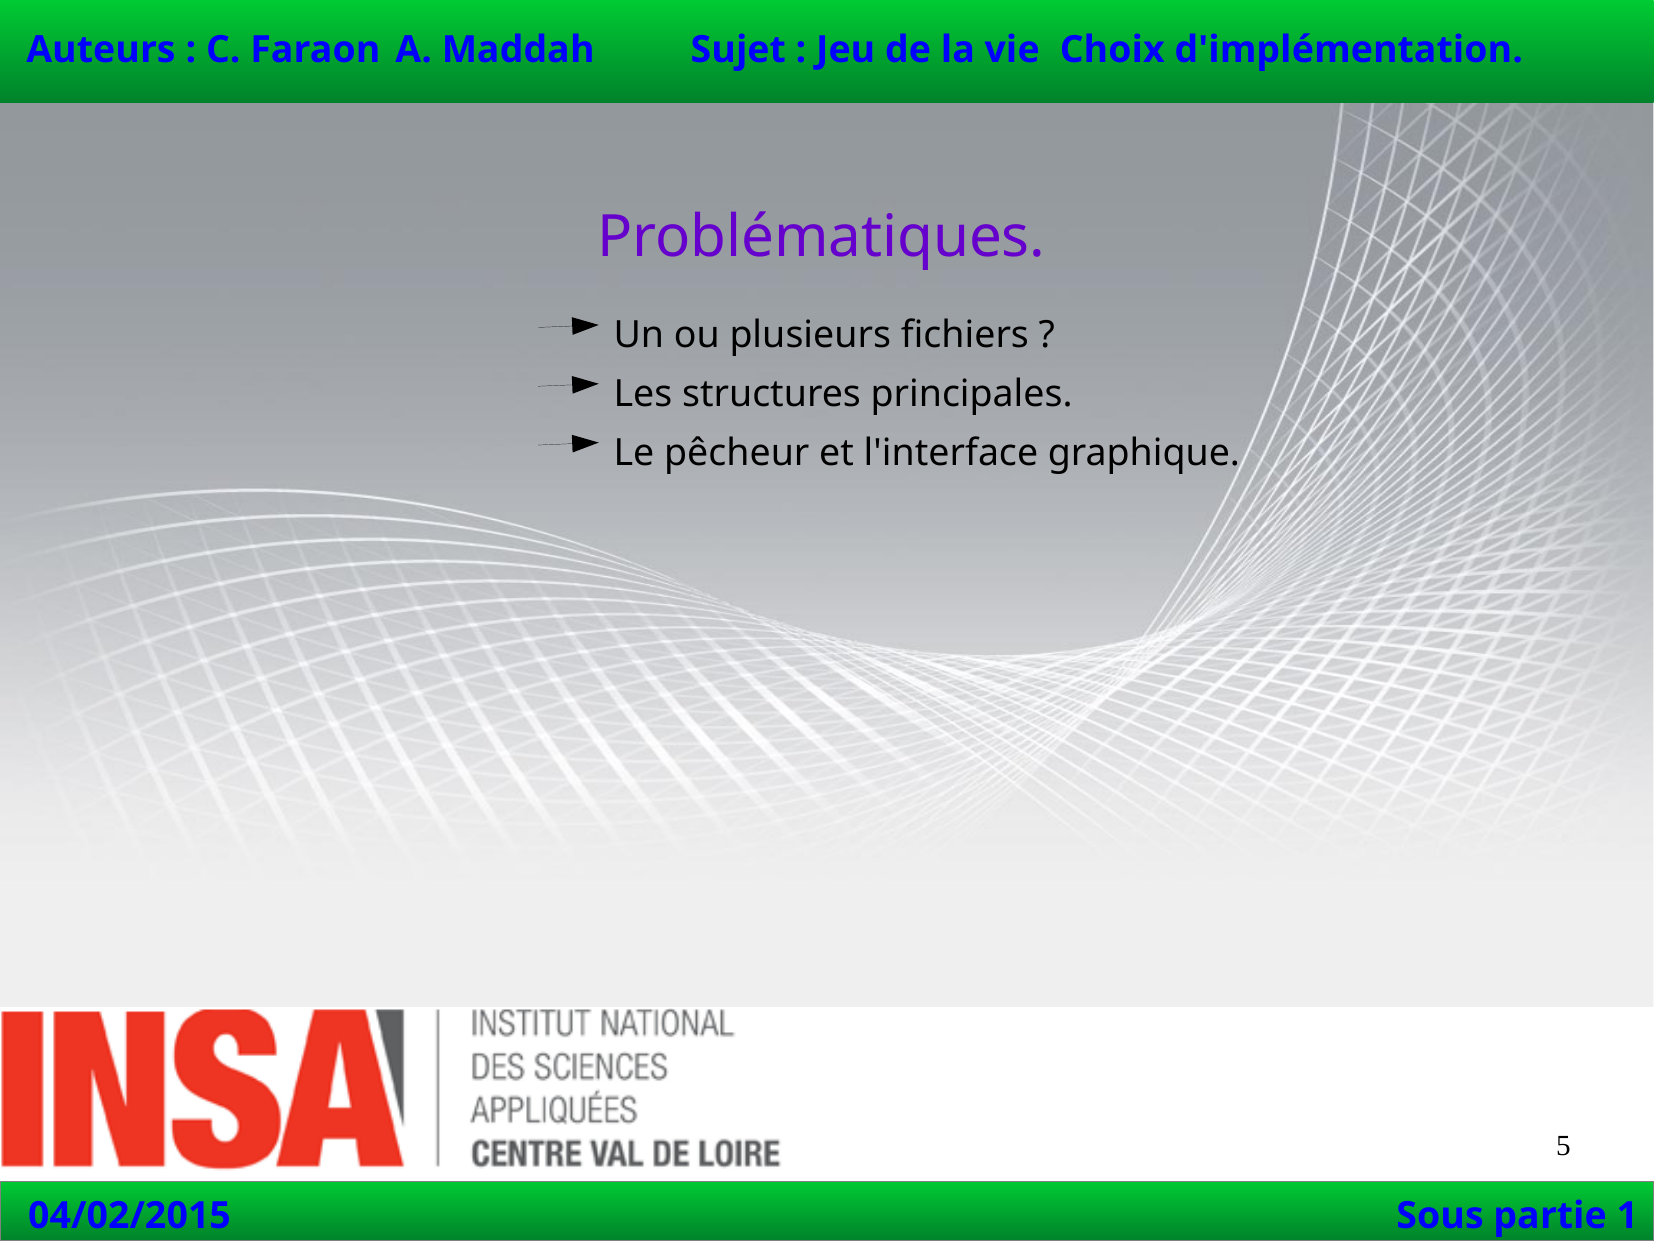

#
Auteurs : C. Faraon	A. Maddah 		Sujet : Jeu de la vie	Choix d'implémentation.
Problématiques.
Un ou plusieurs fichiers ?
Les structures principales.
Le pêcheur et l'interface graphique.
5
04/02/2015
Sous partie 1